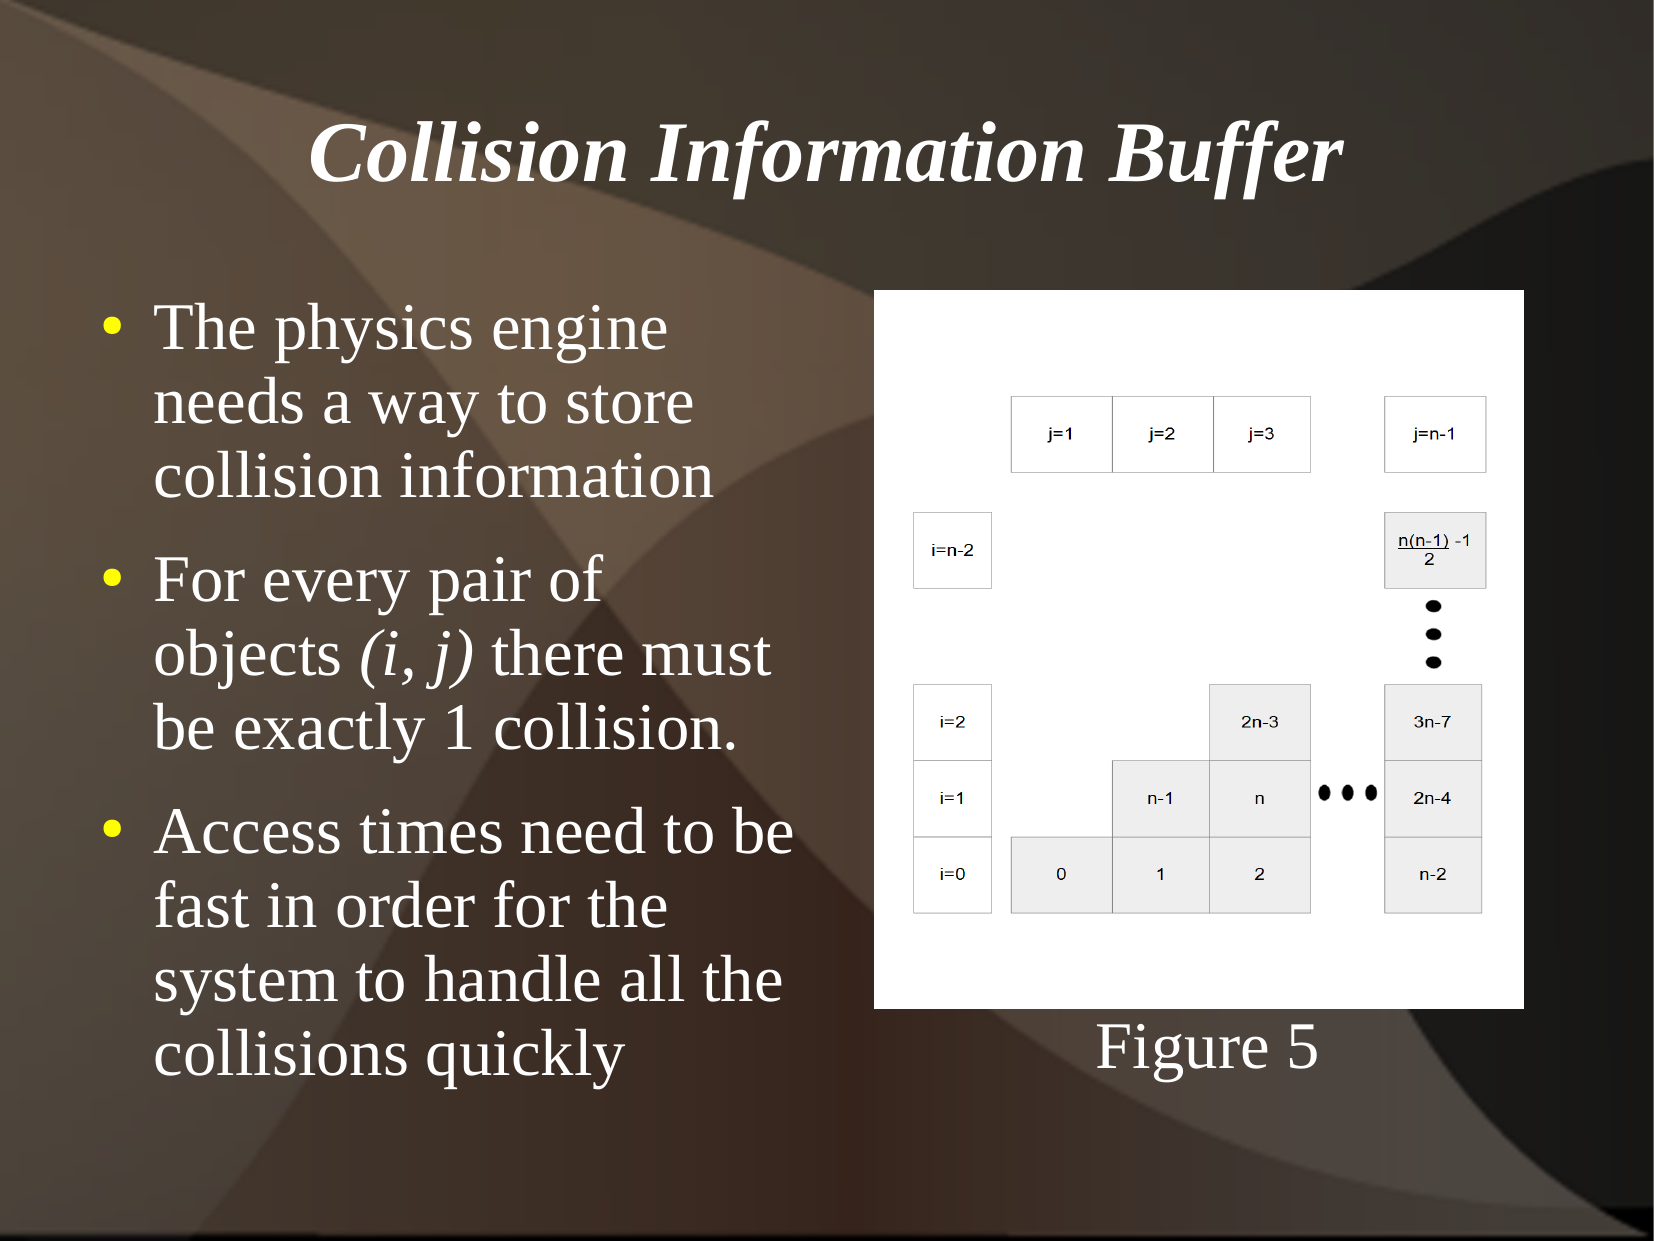

# Collision Information Buffer
The physics engine needs a way to store collision information
For every pair of objects (i, j) there must be exactly 1 collision.
Access times need to be fast in order for the system to handle all the collisions quickly
Figure 5